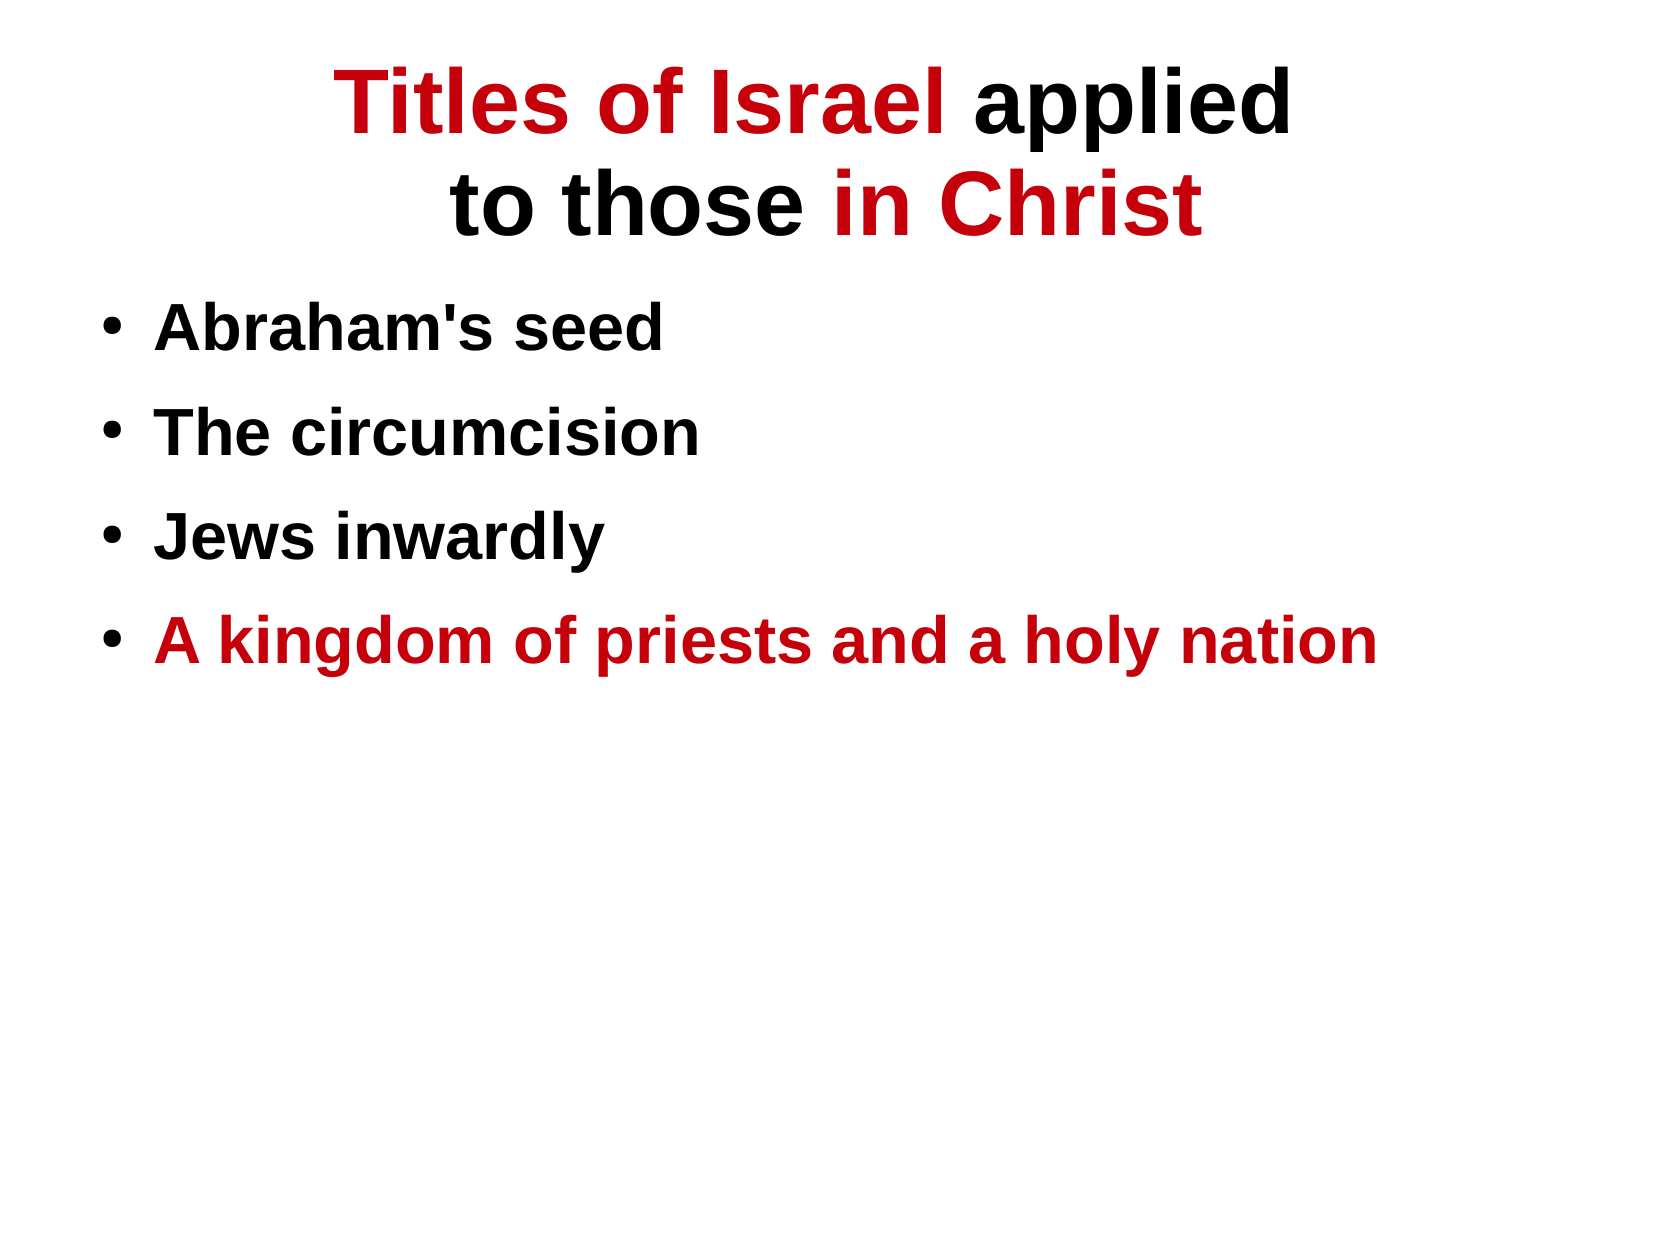

# Titles of Israel applied to those in Christ
Abraham's seed
The circumcision
Jews inwardly
A kingdom of priests and a holy nation